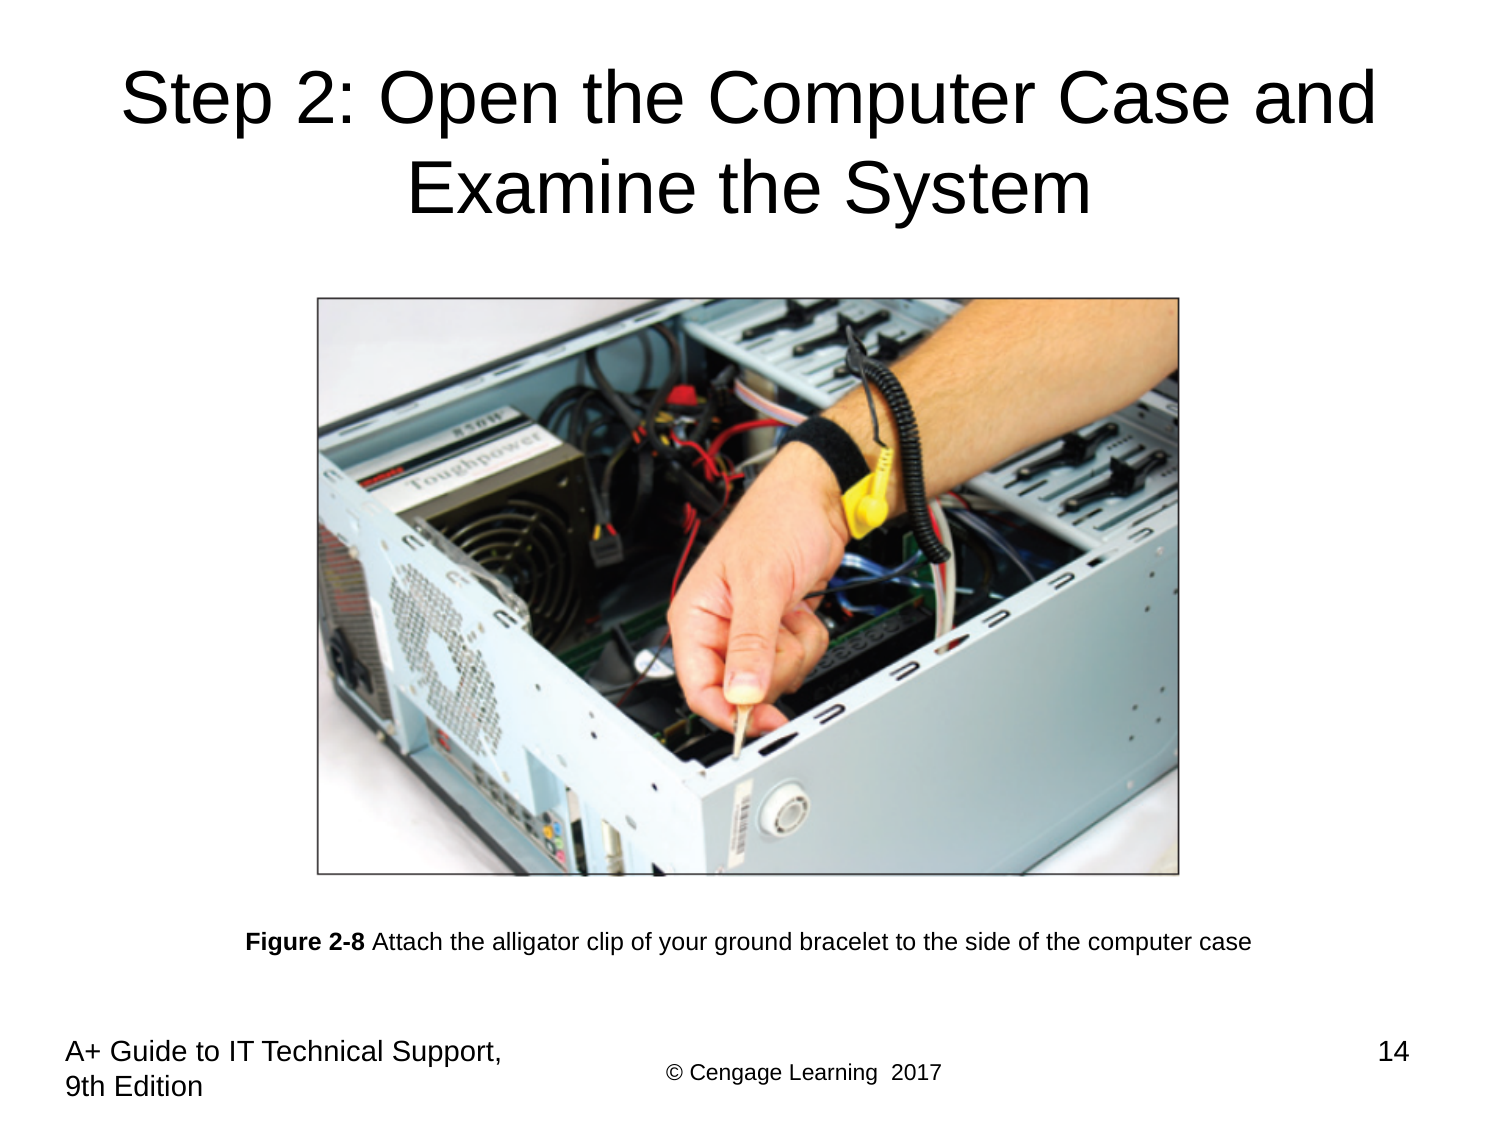

# Step 2: Open the Computer Case and Examine the System
Figure 2-8 Attach the alligator clip of your ground bracelet to the side of the computer case
A+ Guide to IT Technical Support, 9th Edition